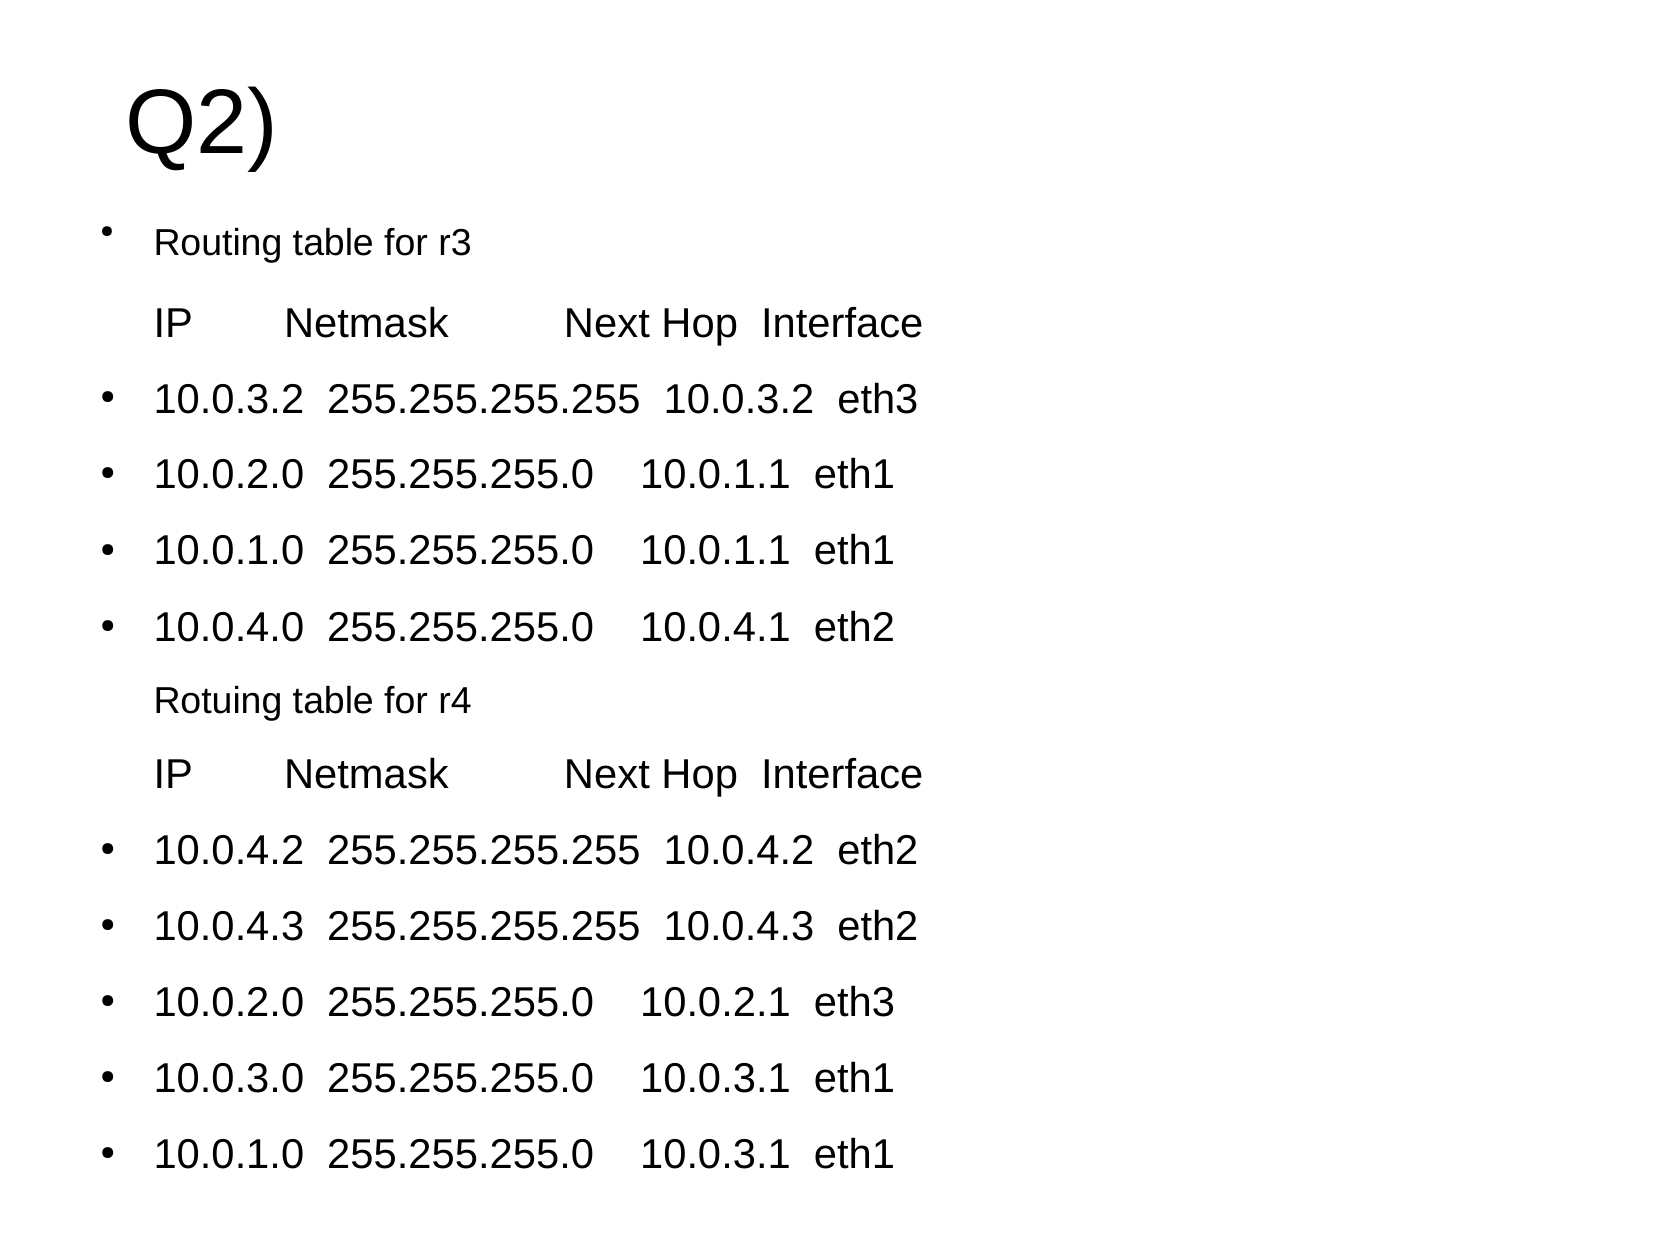

# Q2)
Routing table for r3
IP Netmask Next Hop Interface
10.0.3.2 255.255.255.255 10.0.3.2 eth3
10.0.2.0 255.255.255.0 10.0.1.1 eth1
10.0.1.0 255.255.255.0 10.0.1.1 eth1
10.0.4.0 255.255.255.0 10.0.4.1 eth2
Rotuing table for r4
IP Netmask Next Hop Interface
10.0.4.2 255.255.255.255 10.0.4.2 eth2
10.0.4.3 255.255.255.255 10.0.4.3 eth2
10.0.2.0 255.255.255.0 10.0.2.1 eth3
10.0.3.0 255.255.255.0 10.0.3.1 eth1
10.0.1.0 255.255.255.0 10.0.3.1 eth1